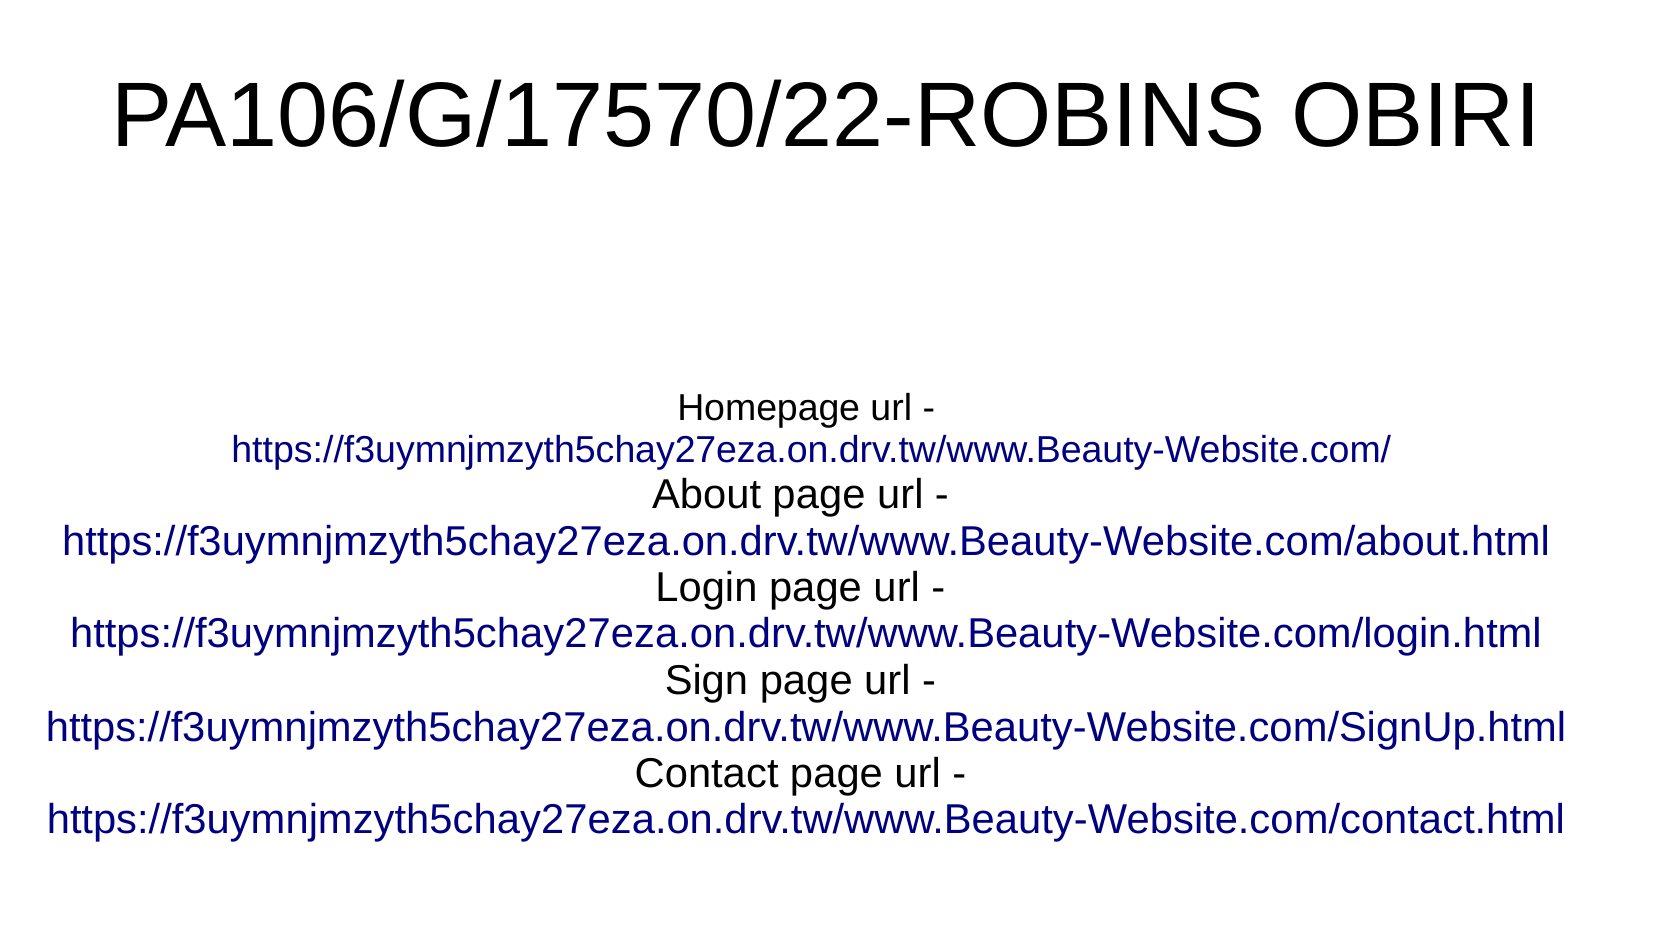

PA106/G/17570/22-ROBINS OBIRI
# Homepage url -
 https://f3uymnjmzyth5chay27eza.on.drv.tw/www.Beauty-Website.com/
About page url - https://f3uymnjmzyth5chay27eza.on.drv.tw/www.Beauty-Website.com/about.html
Login page url - https://f3uymnjmzyth5chay27eza.on.drv.tw/www.Beauty-Website.com/login.html
Sign page url - https://f3uymnjmzyth5chay27eza.on.drv.tw/www.Beauty-Website.com/SignUp.html
Contact page url - https://f3uymnjmzyth5chay27eza.on.drv.tw/www.Beauty-Website.com/contact.html